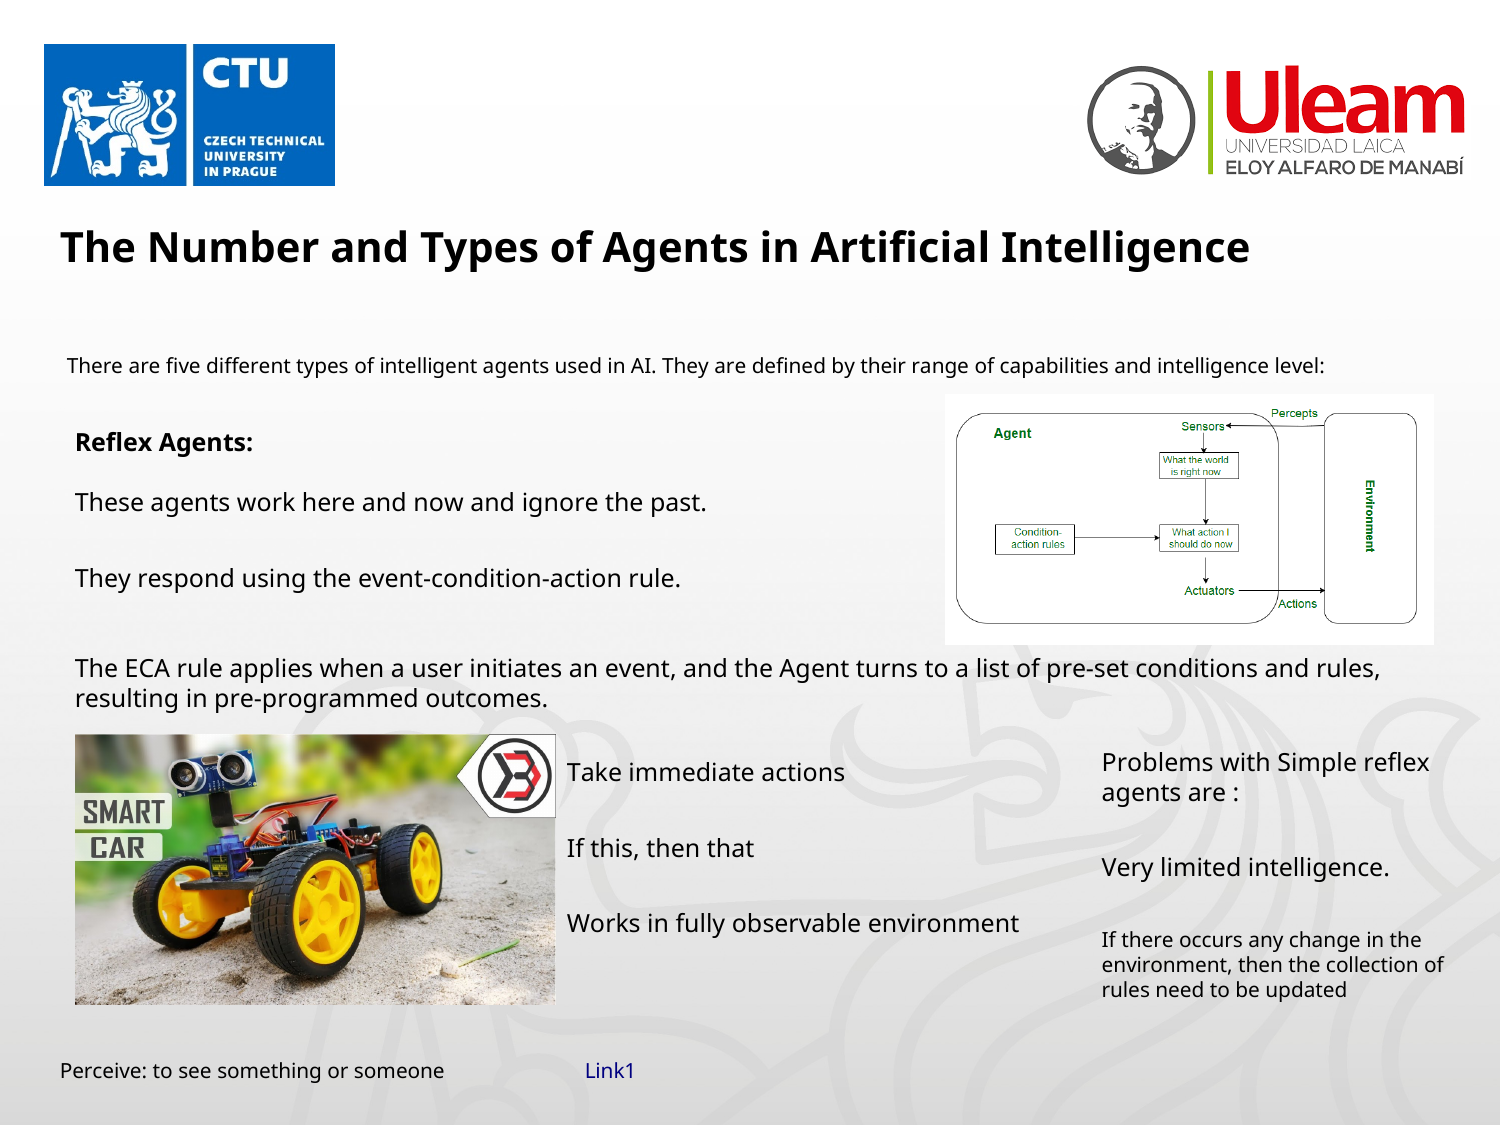

# The Number and Types of Agents in Artificial Intelligence
There are five different types of intelligent agents used in AI. They are defined by their range of capabilities and intelligence level:
Reflex Agents:
These agents work here and now and ignore the past.
They respond using the event-condition-action rule.
The ECA rule applies when a user initiates an event, and the Agent turns to a list of pre-set conditions and rules, resulting in pre-programmed outcomes.
Problems with Simple reflex agents are :
Very limited intelligence.
If there occurs any change in the environment, then the collection of rules need to be updated
Take immediate actions
If this, then that
Works in fully observable environment
Perceive: to see something or someone
Link1